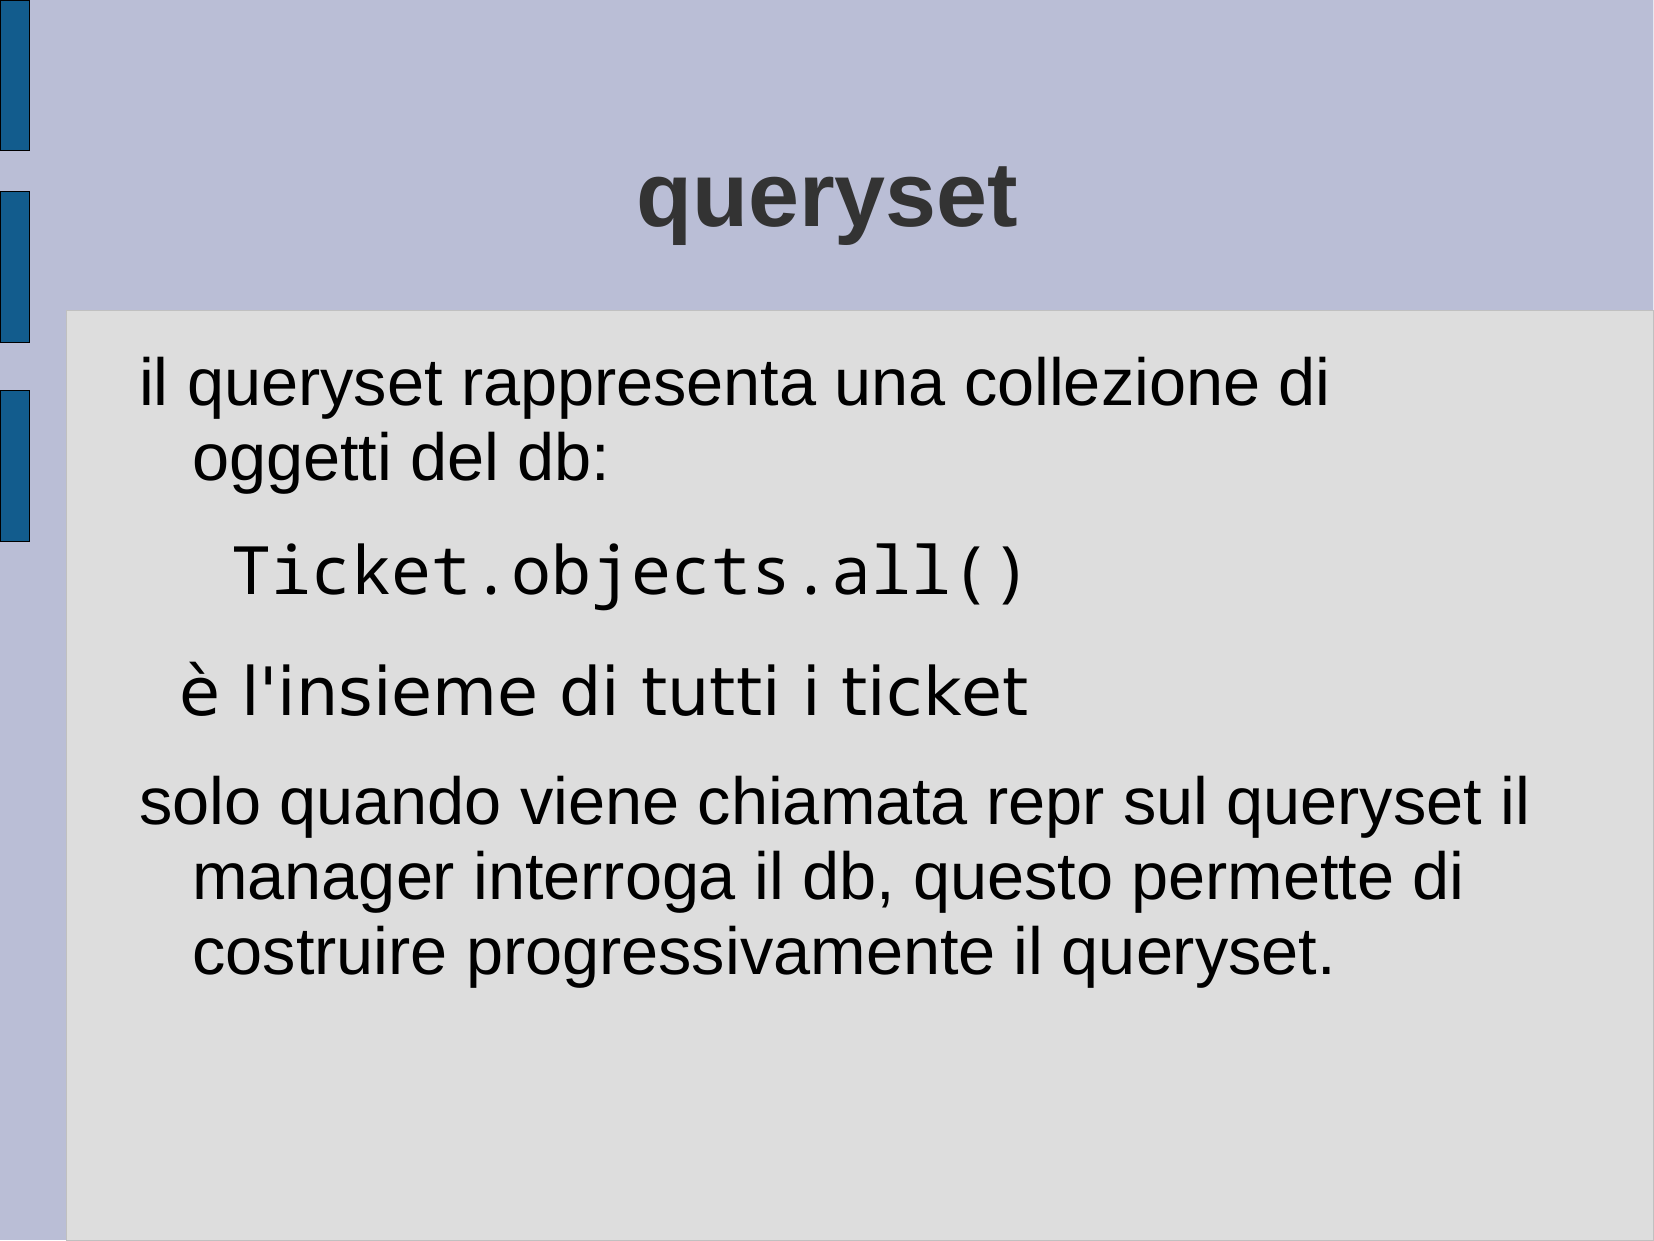

# queryset
il queryset rappresenta una collezione di oggetti del db:
 Ticket.objects.all()
 è l'insieme di tutti i ticket
solo quando viene chiamata repr sul queryset il manager interroga il db, questo permette di costruire progressivamente il queryset.